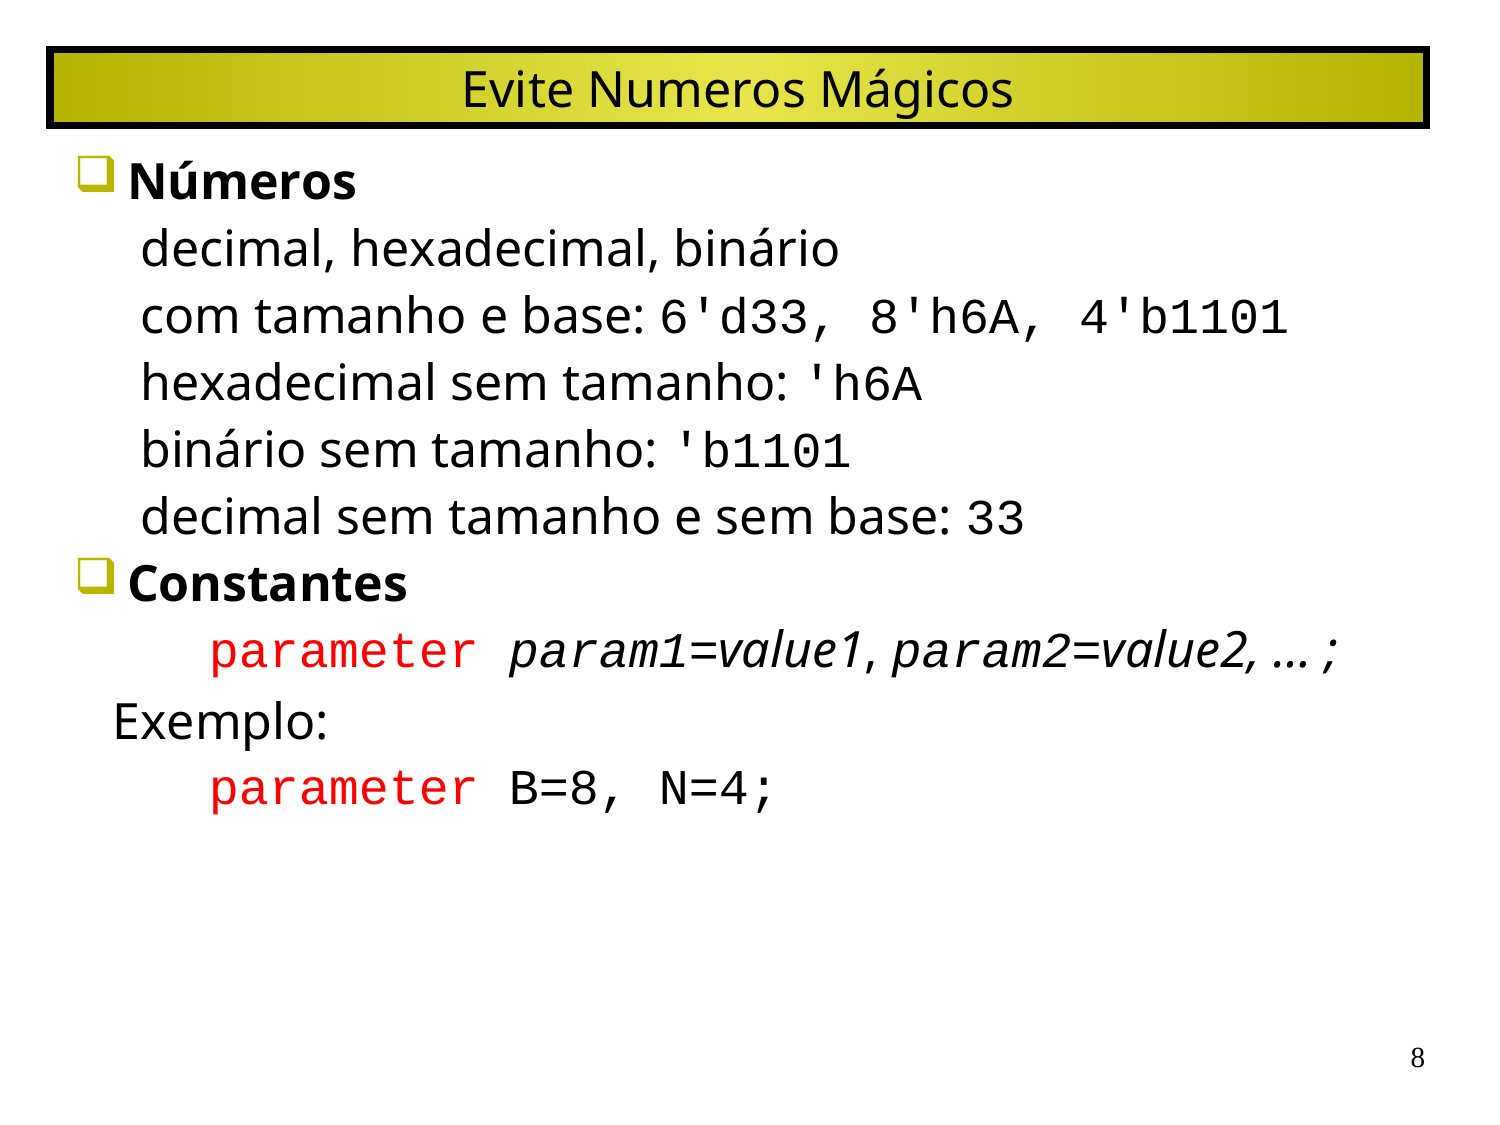

# Evite Numeros Mágicos
Números
 decimal, hexadecimal, binário
 com tamanho e base: 6'd33, 8'h6A, 4'b1101
 hexadecimal sem tamanho: 'h6A
 binário sem tamanho: 'b1101
 decimal sem tamanho e sem base: 33
Constantes
 parameter param1=value1, param2=value2, … ;
 Exemplo:
 parameter B=8, N=4;
8